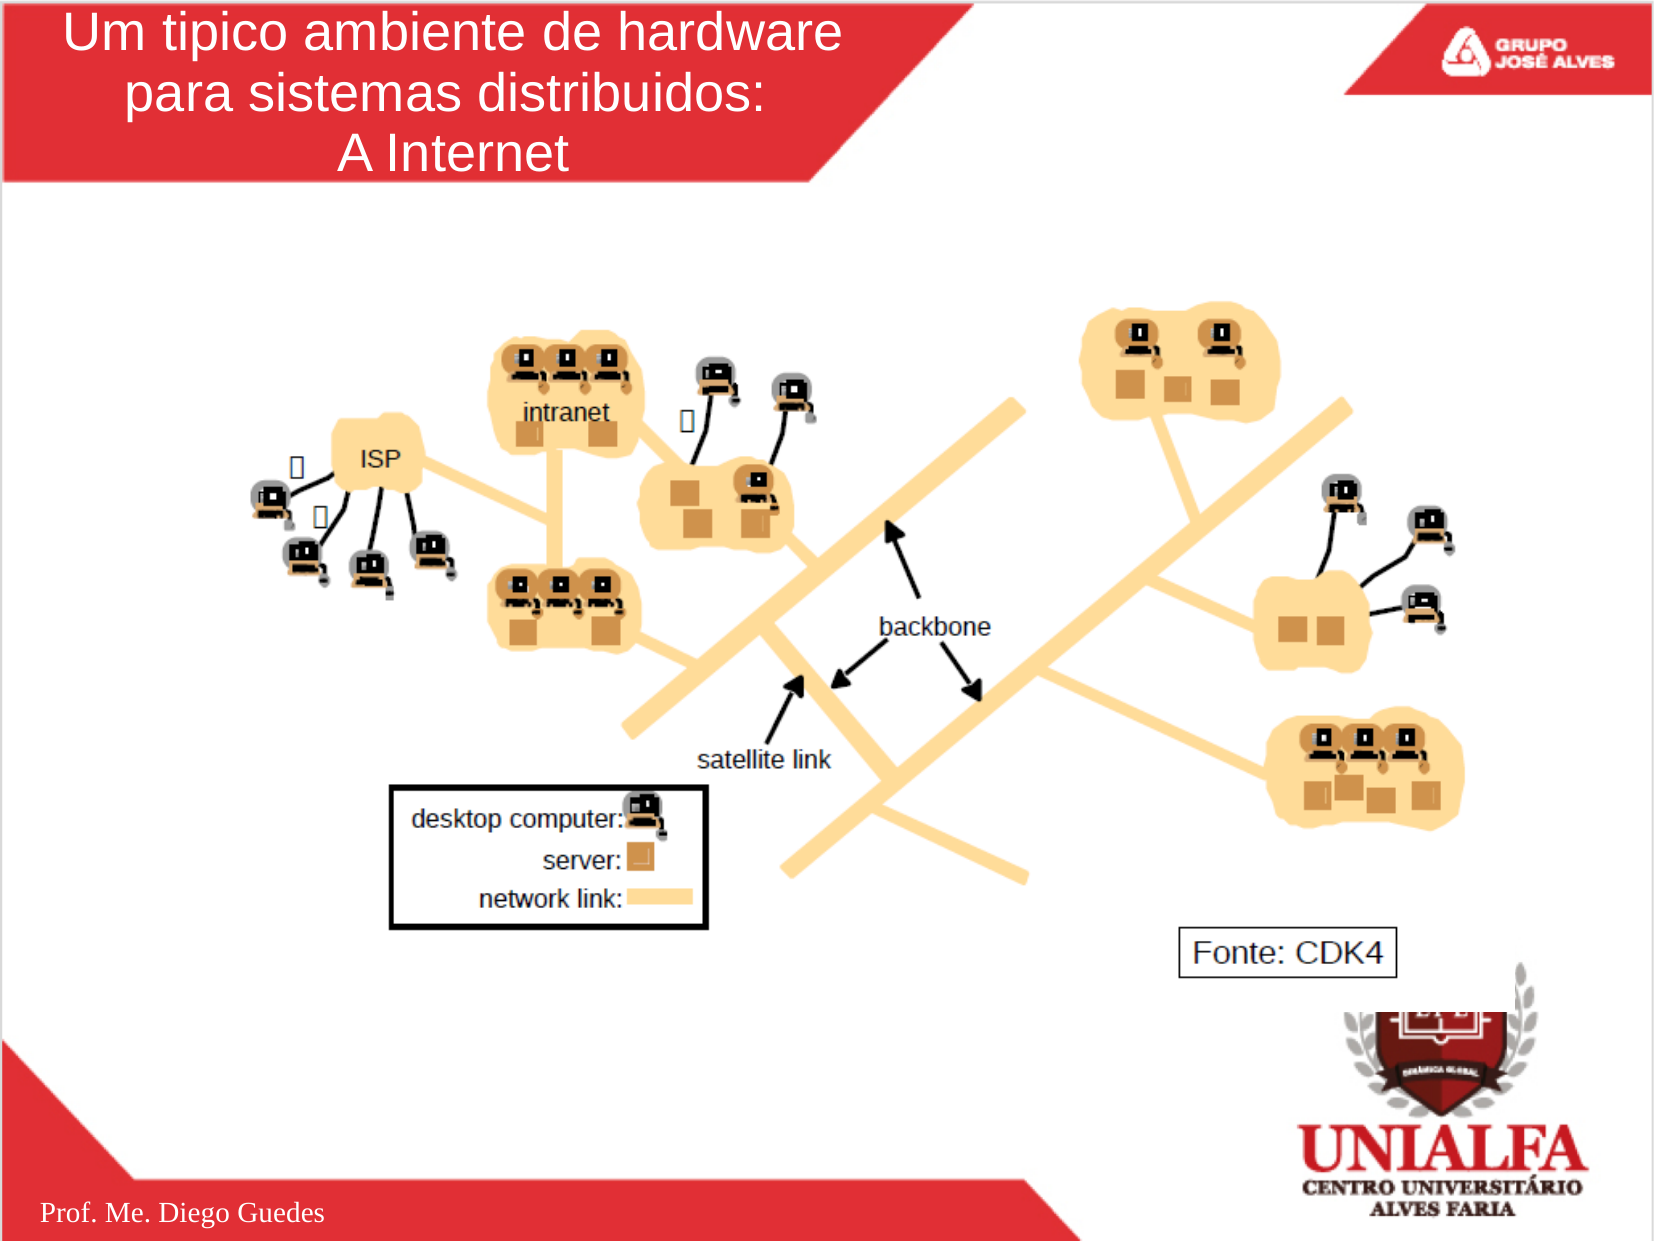

# Um tipico ambiente de hardware para sistemas distribuidos: A Internet